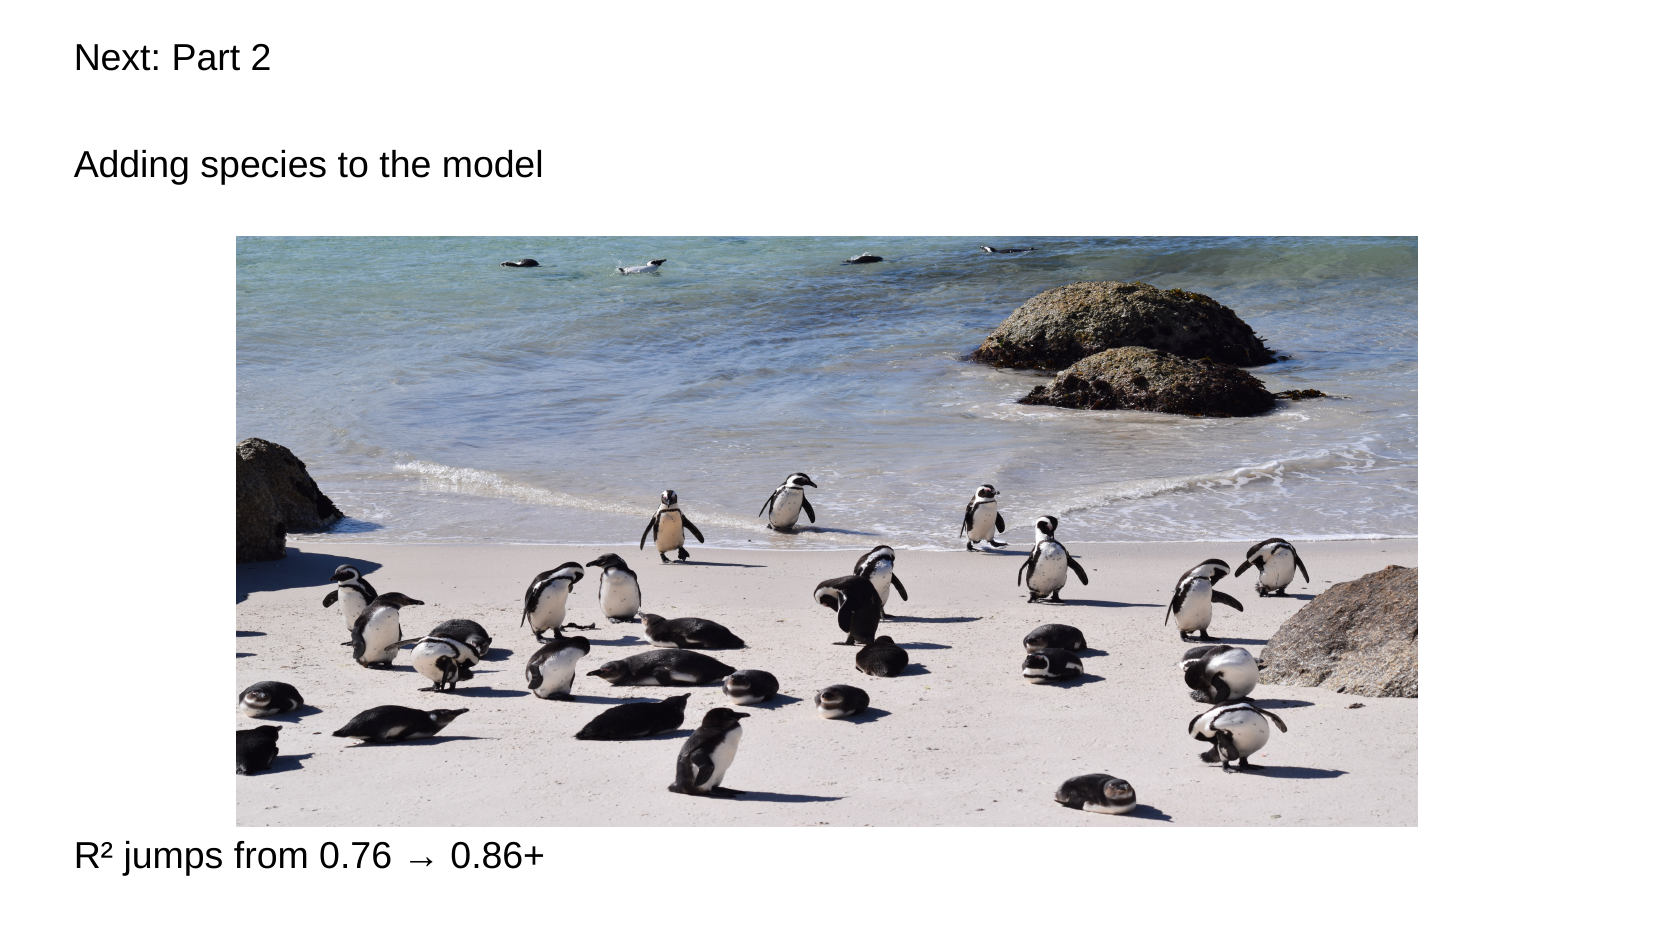

Next: Part 2
Adding species to the model
R² jumps from 0.76 → 0.86+